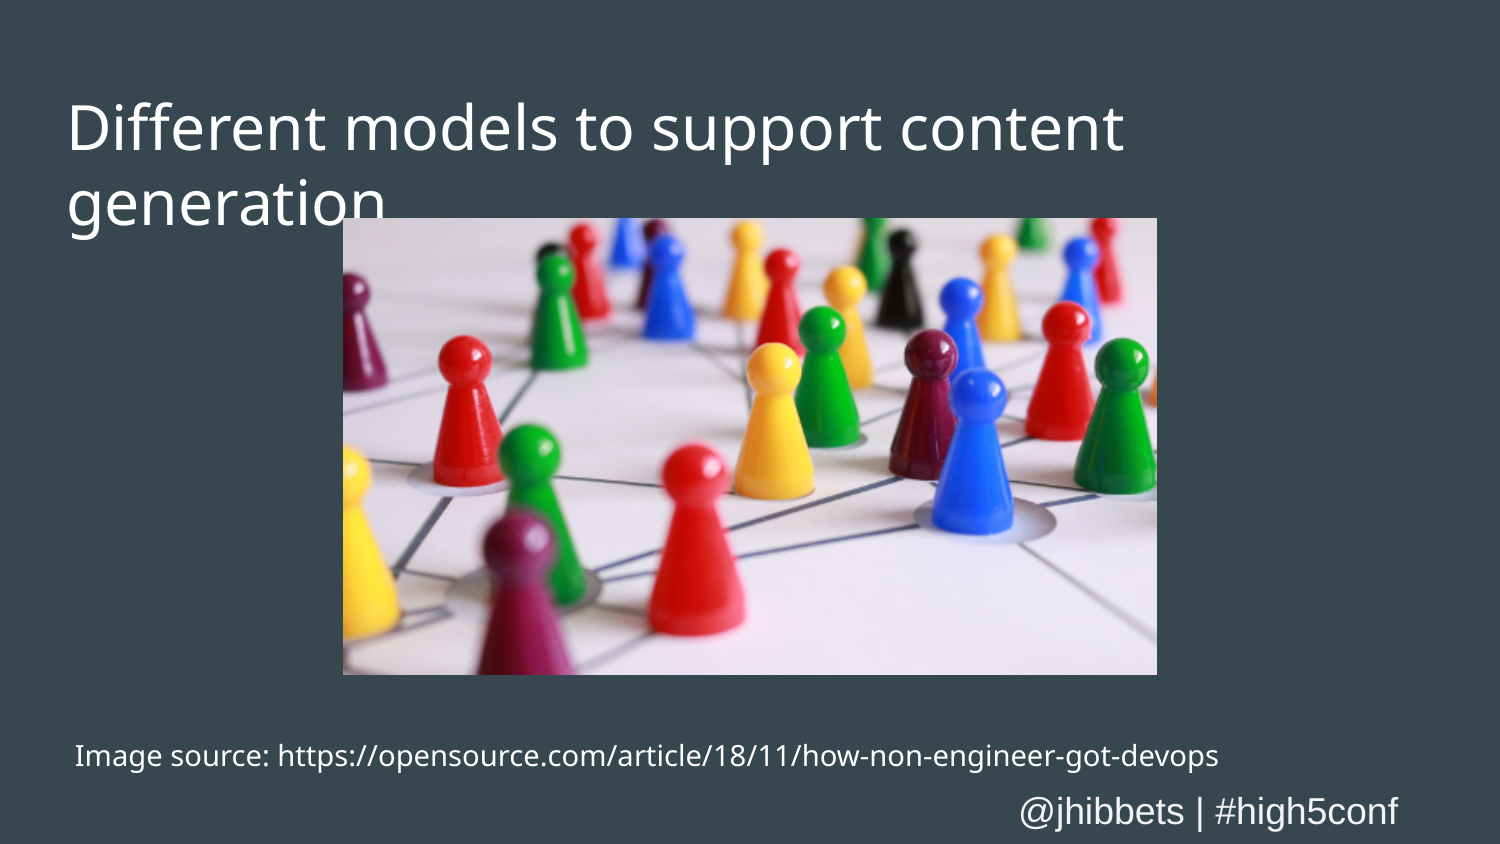

# Different models to support content generation
Image source: https://opensource.com/article/18/11/how-non-engineer-got-devops